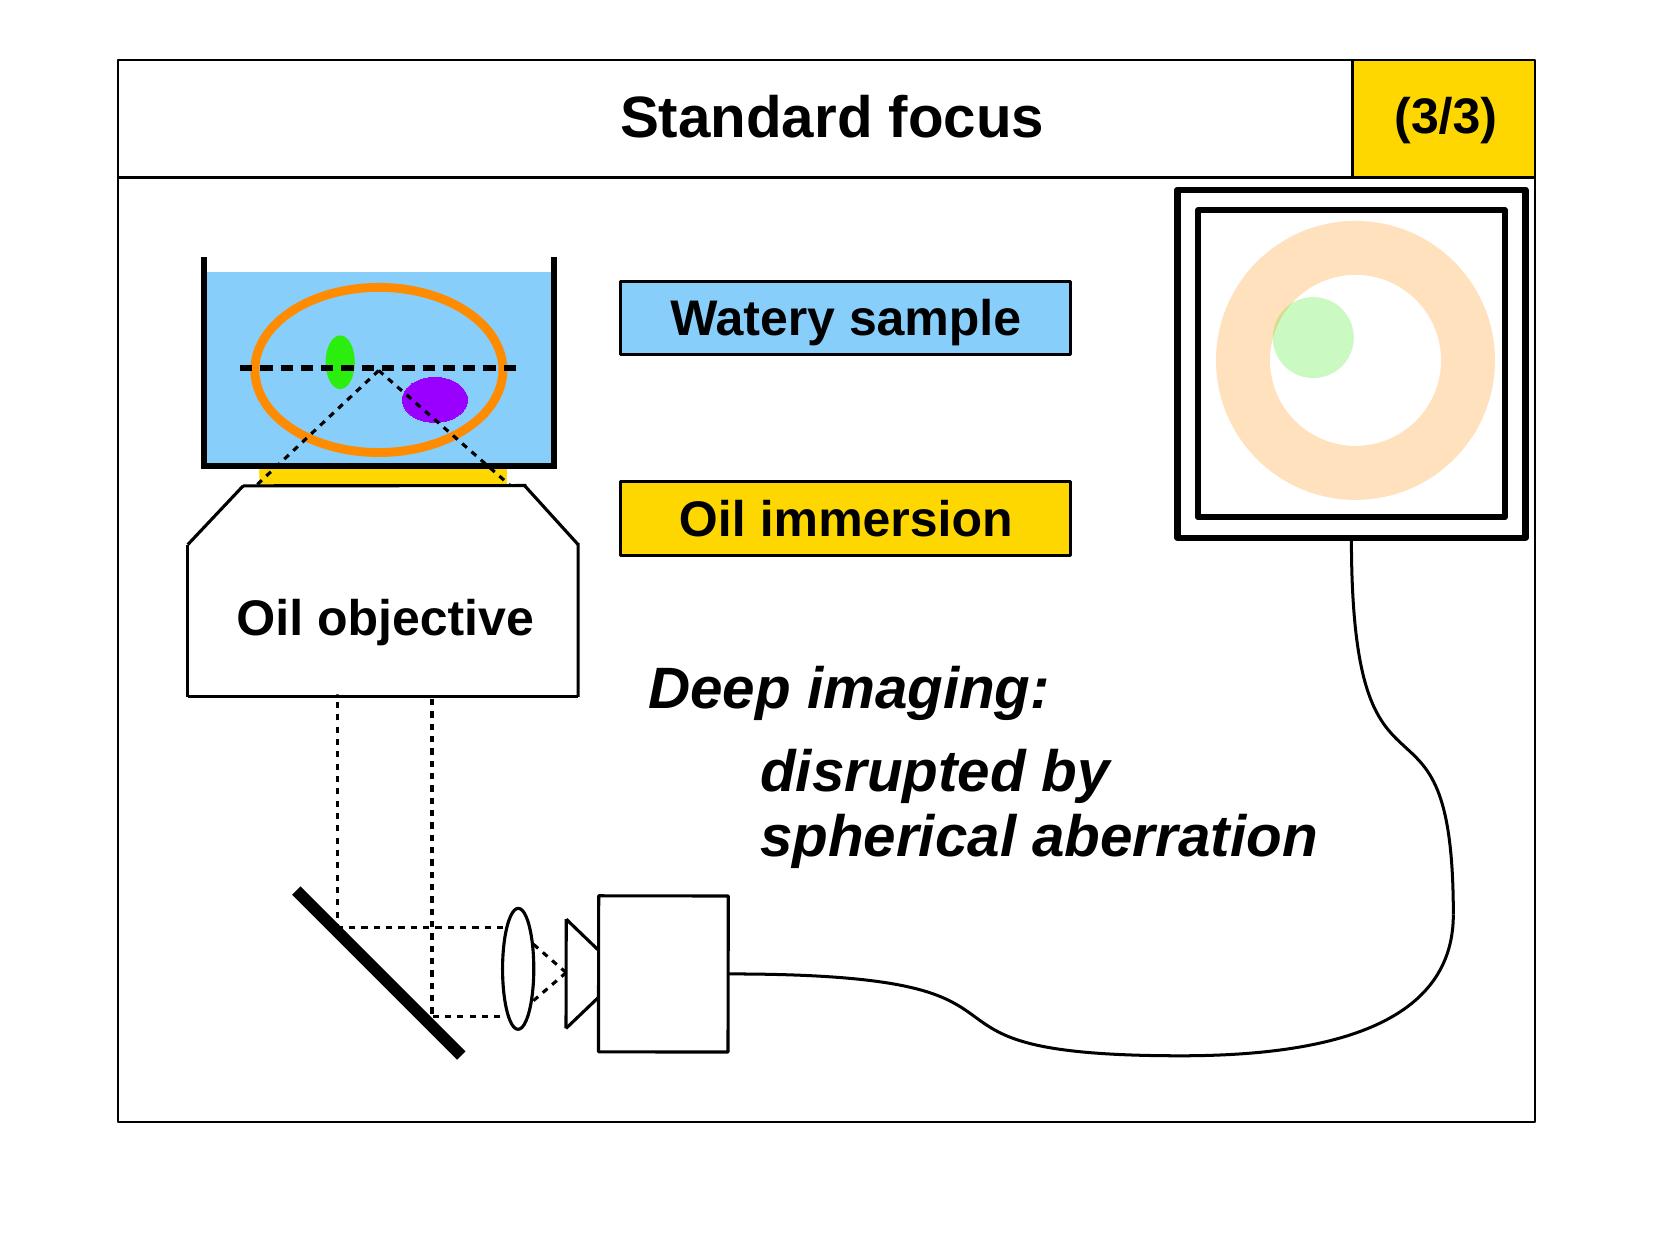

Standard focus
(3/3)
Watery sample
Oil immersion
Oil objective
Deep imaging:
disrupted by spherical aberration